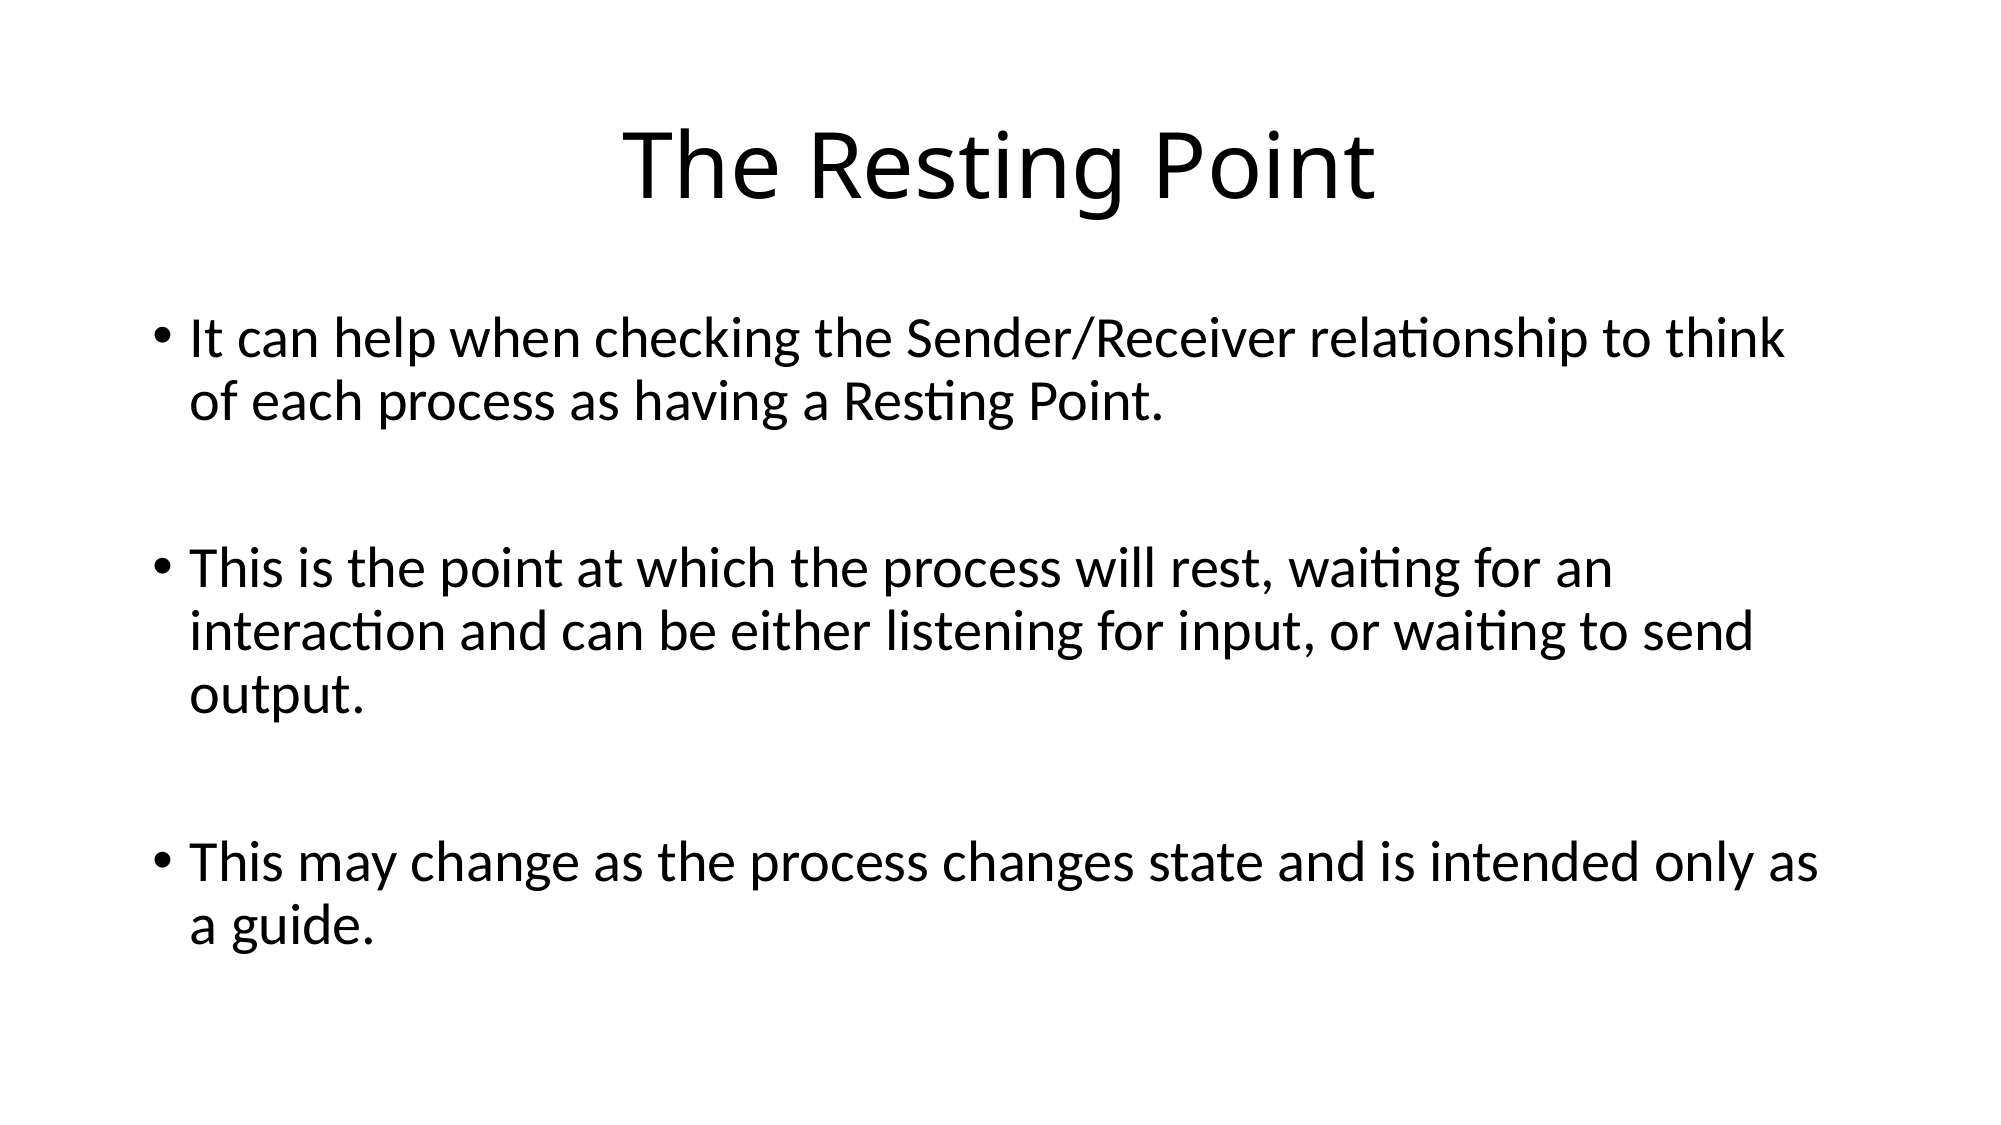

# The Resting Point
It can help when checking the Sender/Receiver relationship to think of each process as having a Resting Point.
This is the point at which the process will rest, waiting for an interaction and can be either listening for input, or waiting to send output.
This may change as the process changes state and is intended only as a guide.